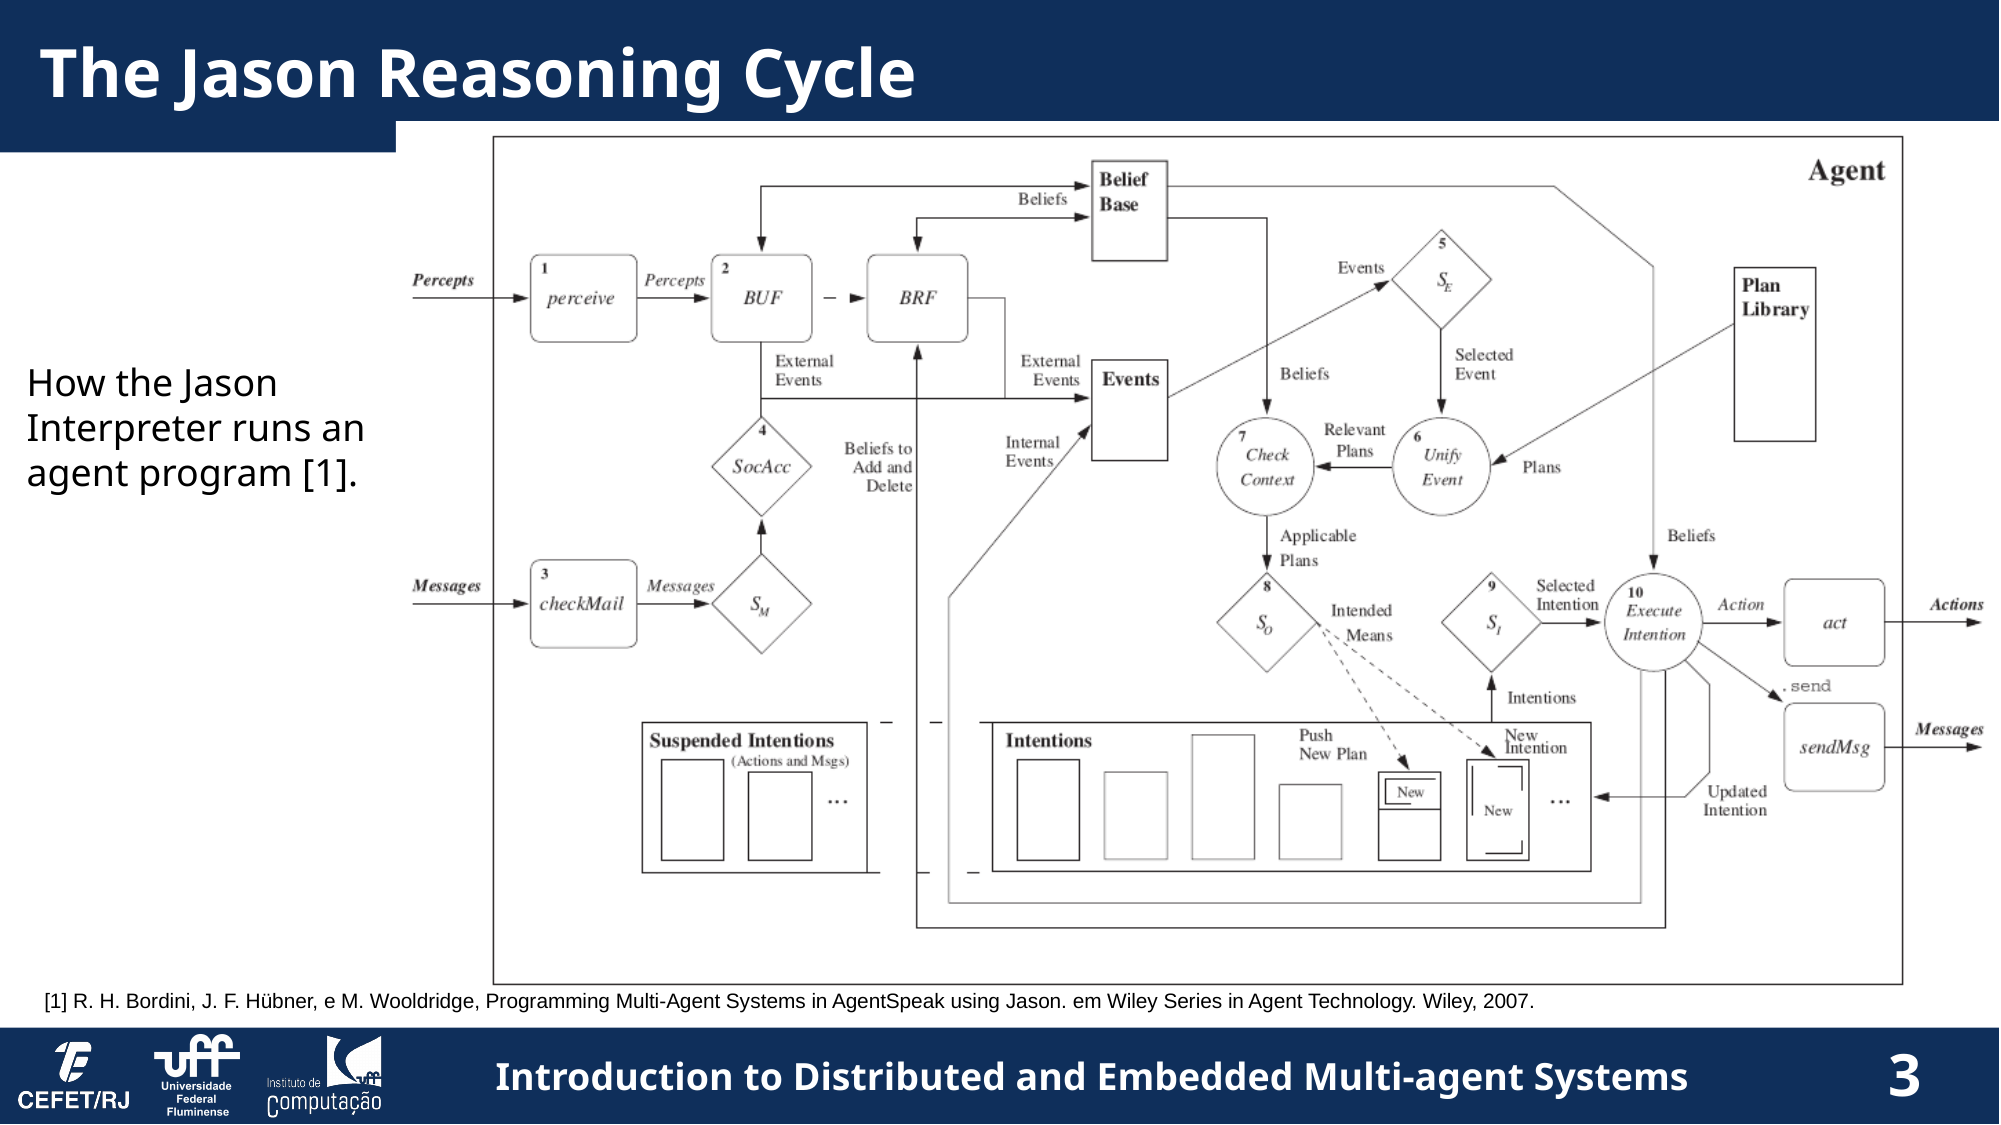

The Jason Reasoning Cycle
How the Jason Interpreter runs an agent program [1].
[1] R. H. Bordini, J. F. Hübner, e M. Wooldridge, Programming Multi-Agent Systems in AgentSpeak using Jason. em Wiley Series in Agent Technology. Wiley, 2007.